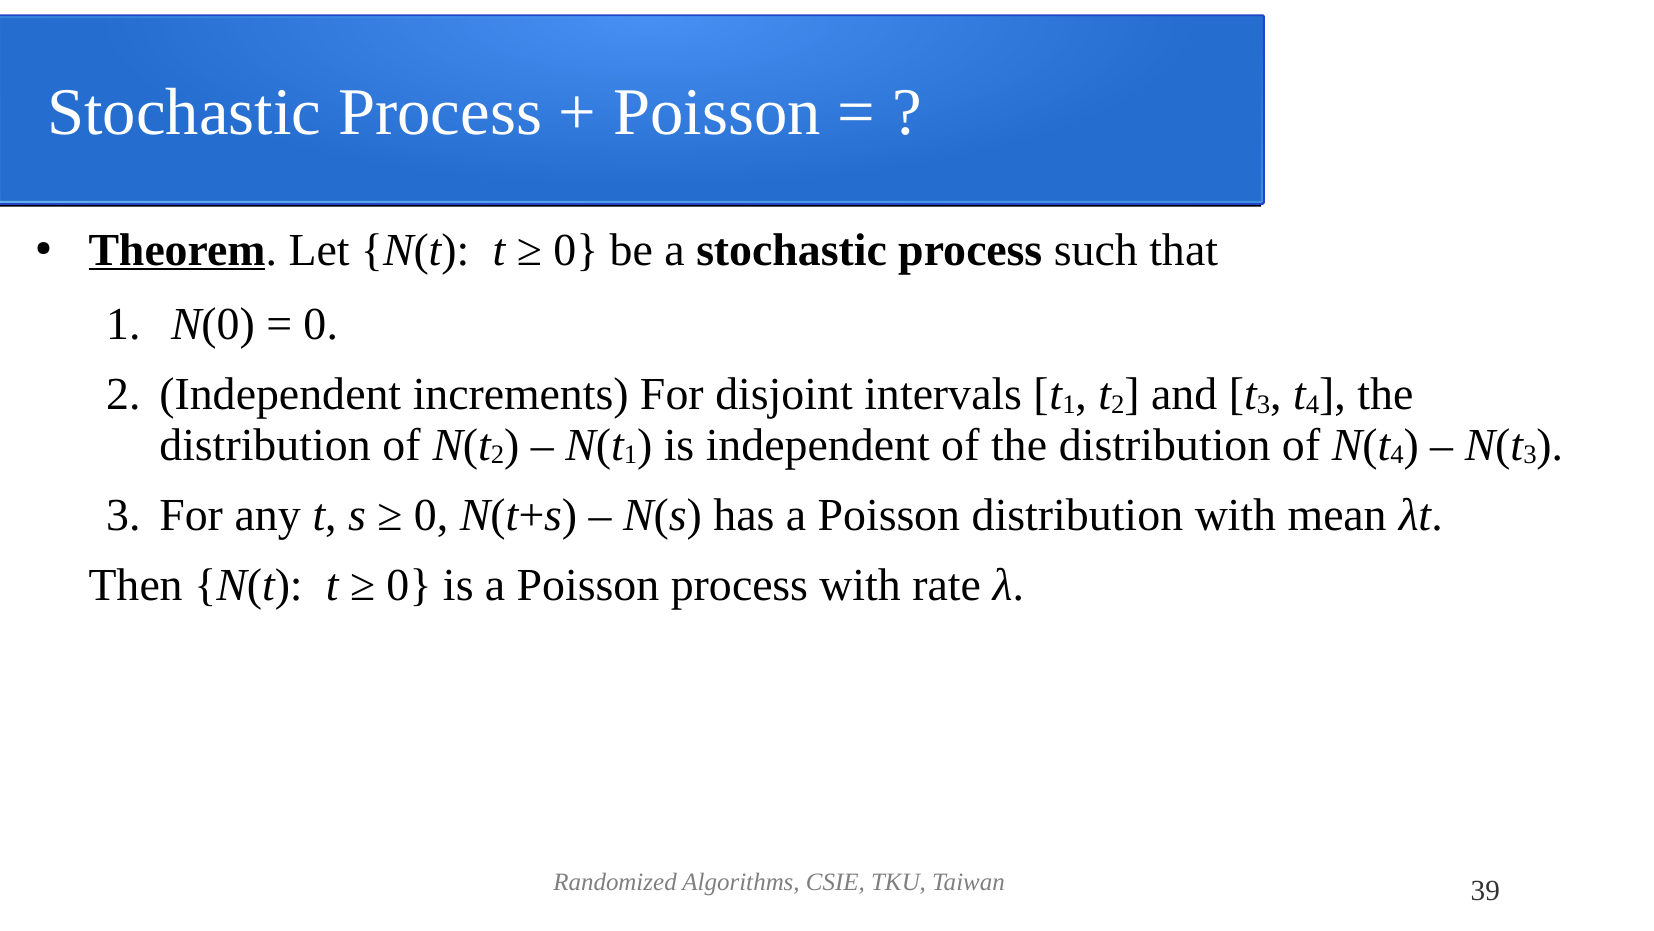

# Stochastic Process + Poisson = ?
Theorem. Let {N(t): t ≥ 0} be a stochastic process such that
 N(0) = 0.
(Independent increments) For disjoint intervals [t1, t2] and [t3, t4], the distribution of N(t2) – N(t1) is independent of the distribution of N(t4) – N(t3).
For any t, s ≥ 0, N(t+s) – N(s) has a Poisson distribution with mean λt.
Then {N(t): t ≥ 0} is a Poisson process with rate λ.
Randomized Algorithms, CSIE, TKU, Taiwan
39